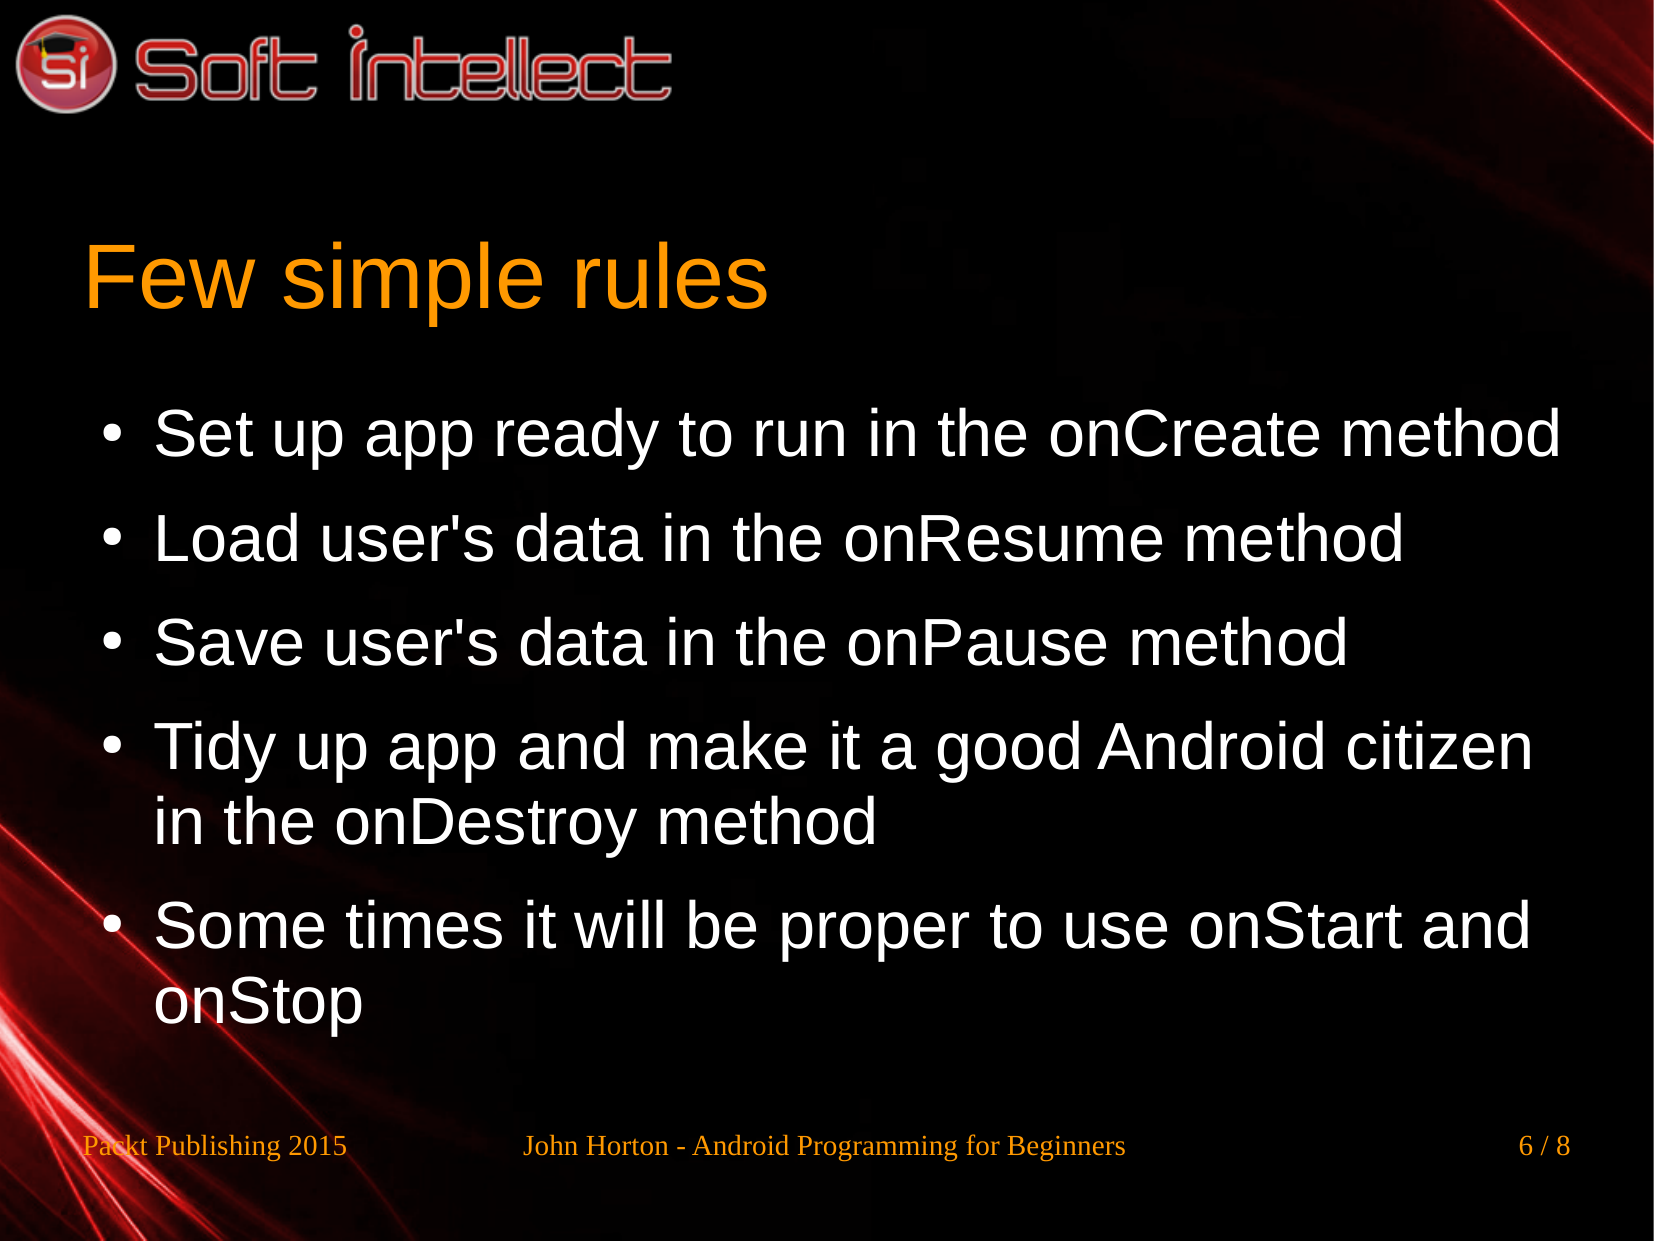

# Few simple rules
Set up app ready to run in the onCreate method
Load user's data in the onResume method
Save user's data in the onPause method
Tidy up app and make it a good Android citizen in the onDestroy method
Some times it will be proper to use onStart and onStop
Packt Publishing 2015
John Horton - Android Programming for Beginners
6